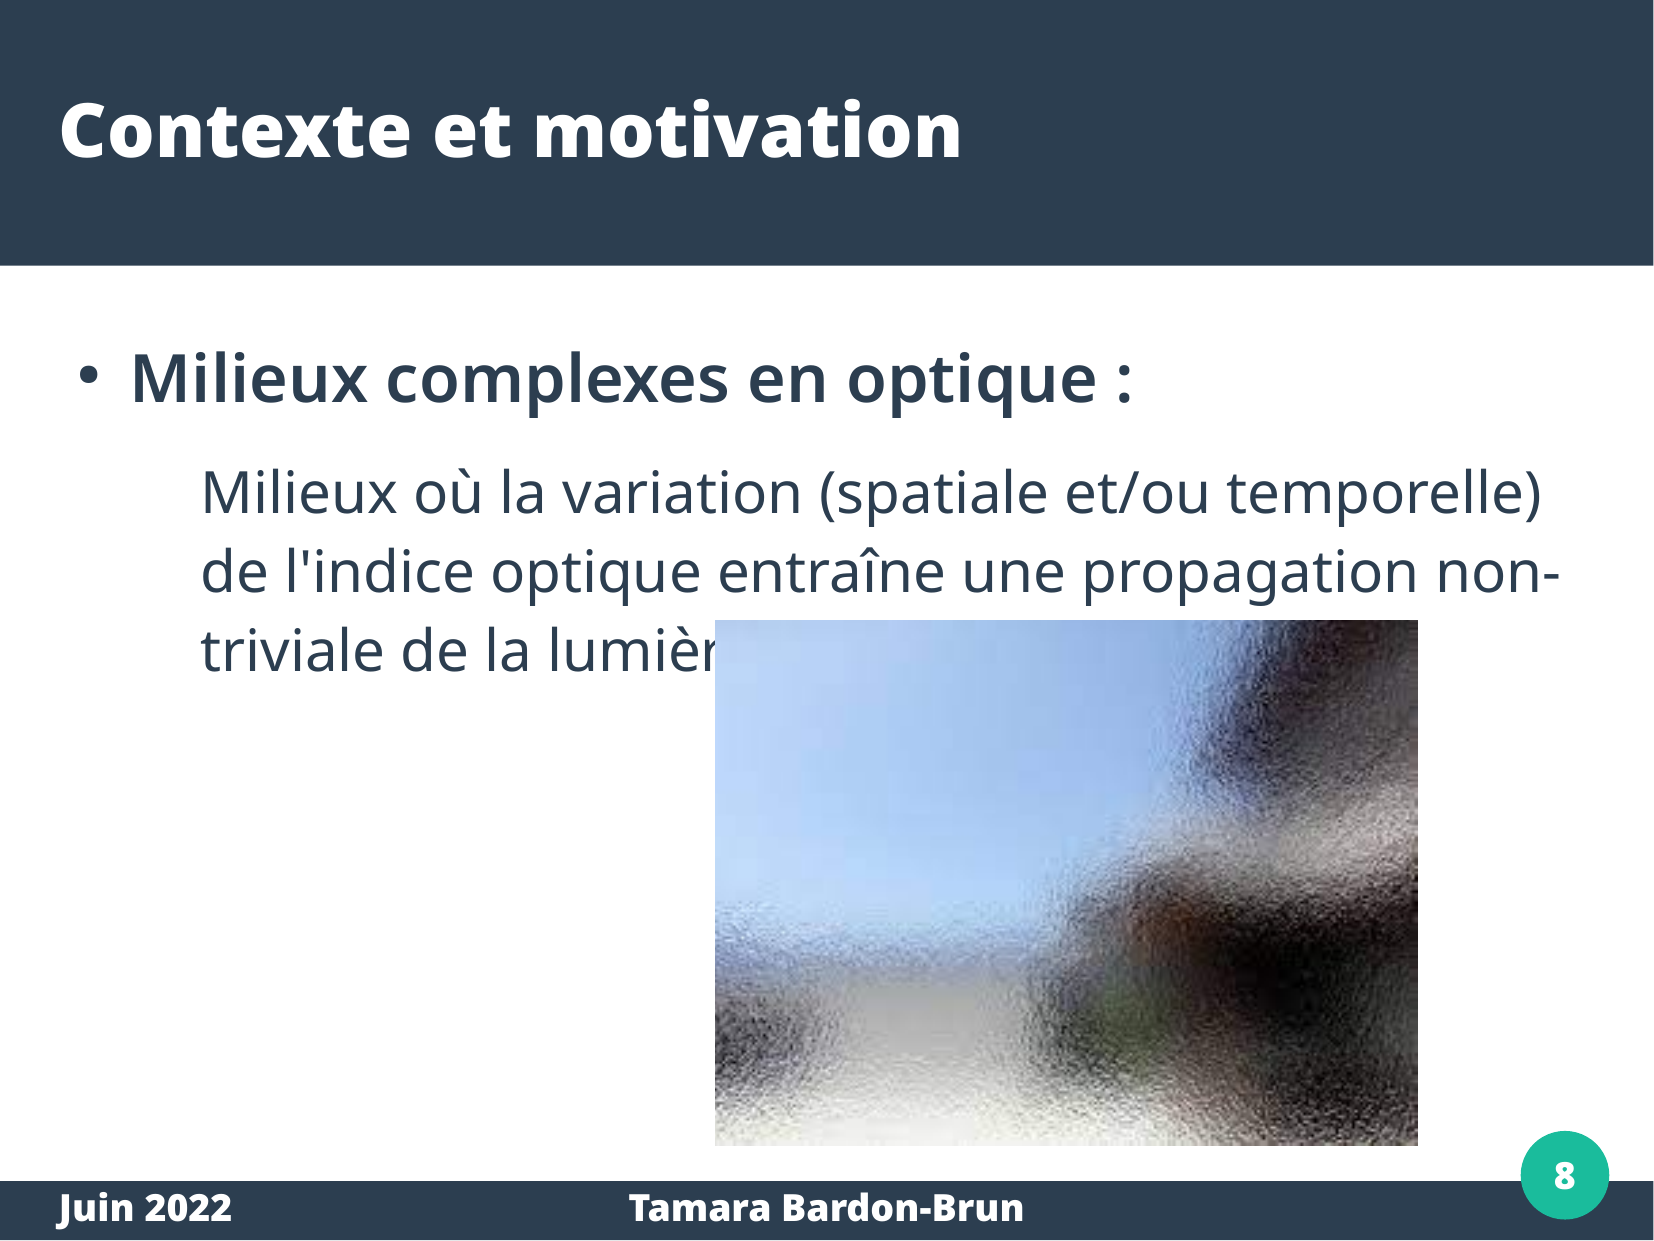

# Contexte et motivation
Milieux complexes en optique :
Milieux où la variation (spatiale et/ou temporelle) de l'indice optique entraîne une propagation non-triviale de la lumière.
8
Juin 2022
Tamara Bardon-Brun